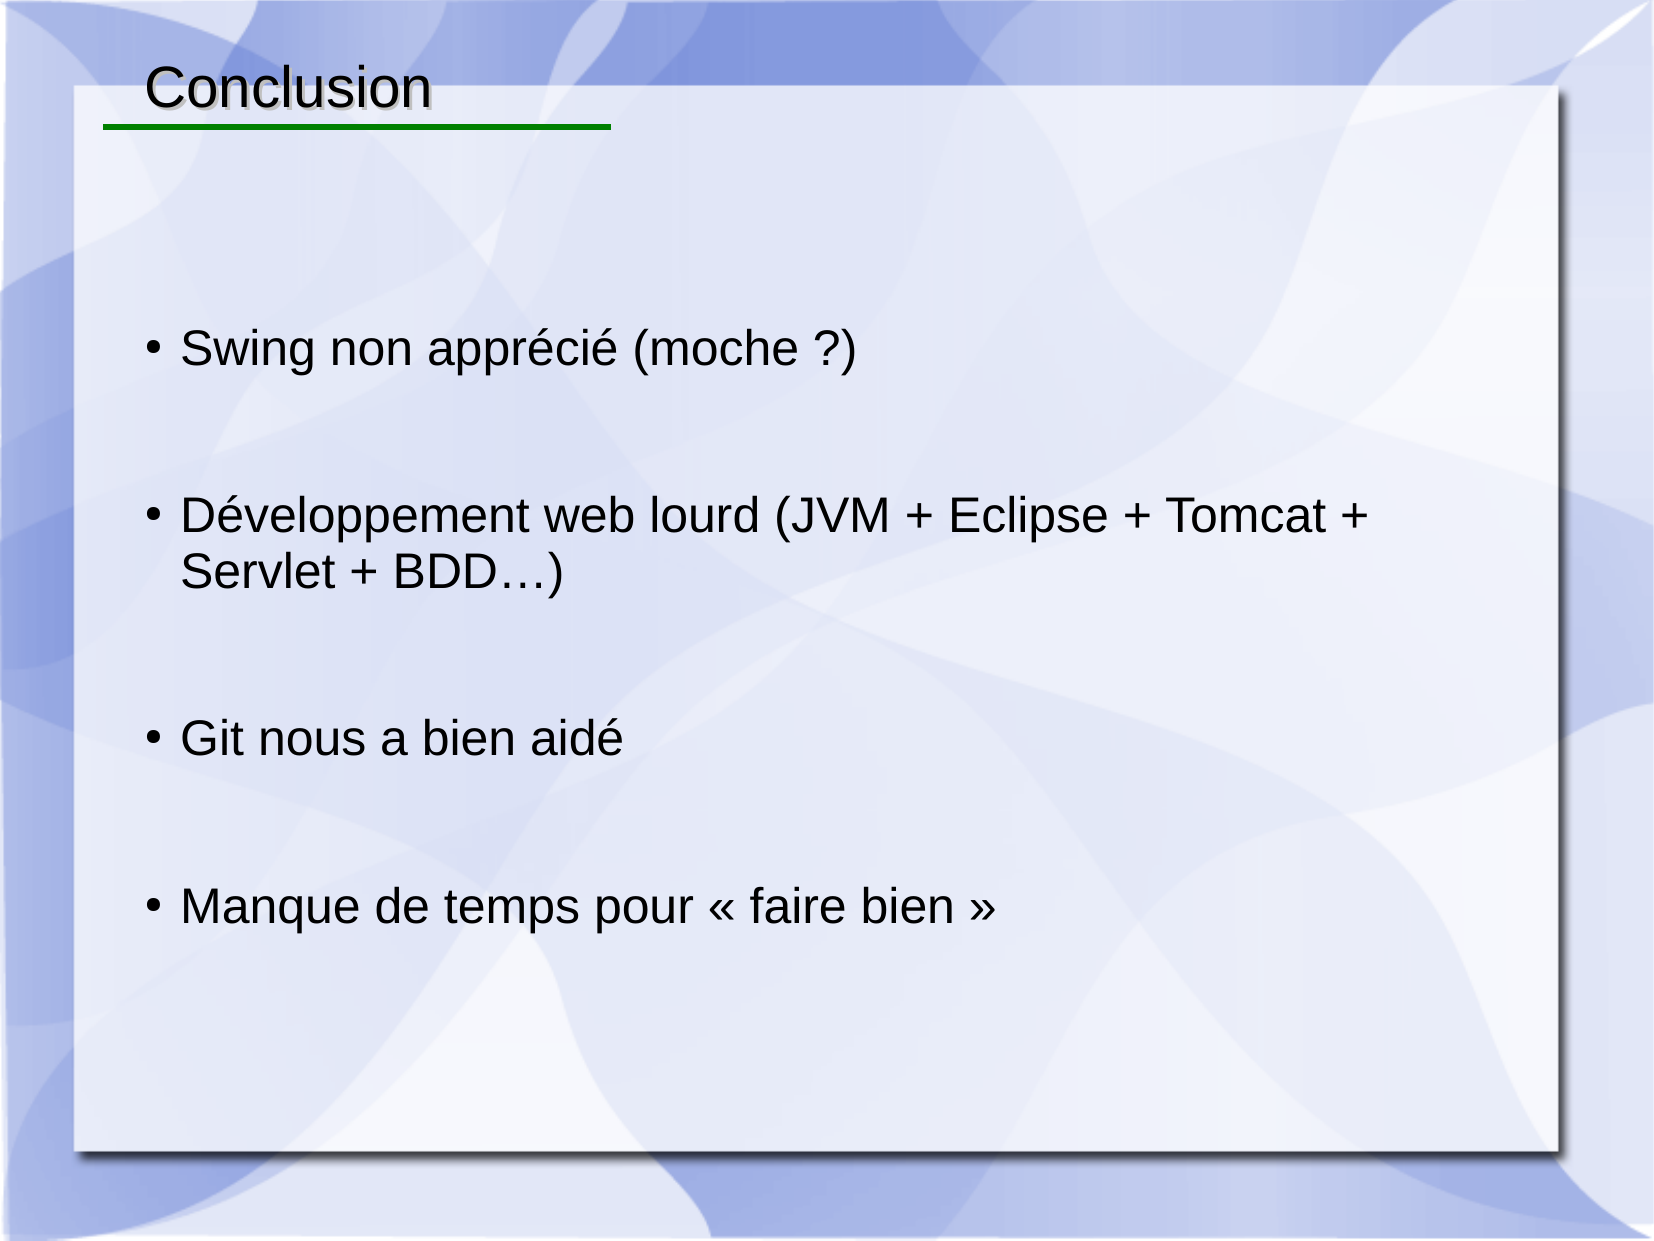

Conclusion
Swing non apprécié (moche ?)
Développement web lourd (JVM + Eclipse + Tomcat + Servlet + BDD…)
Git nous a bien aidé
Manque de temps pour « faire bien »